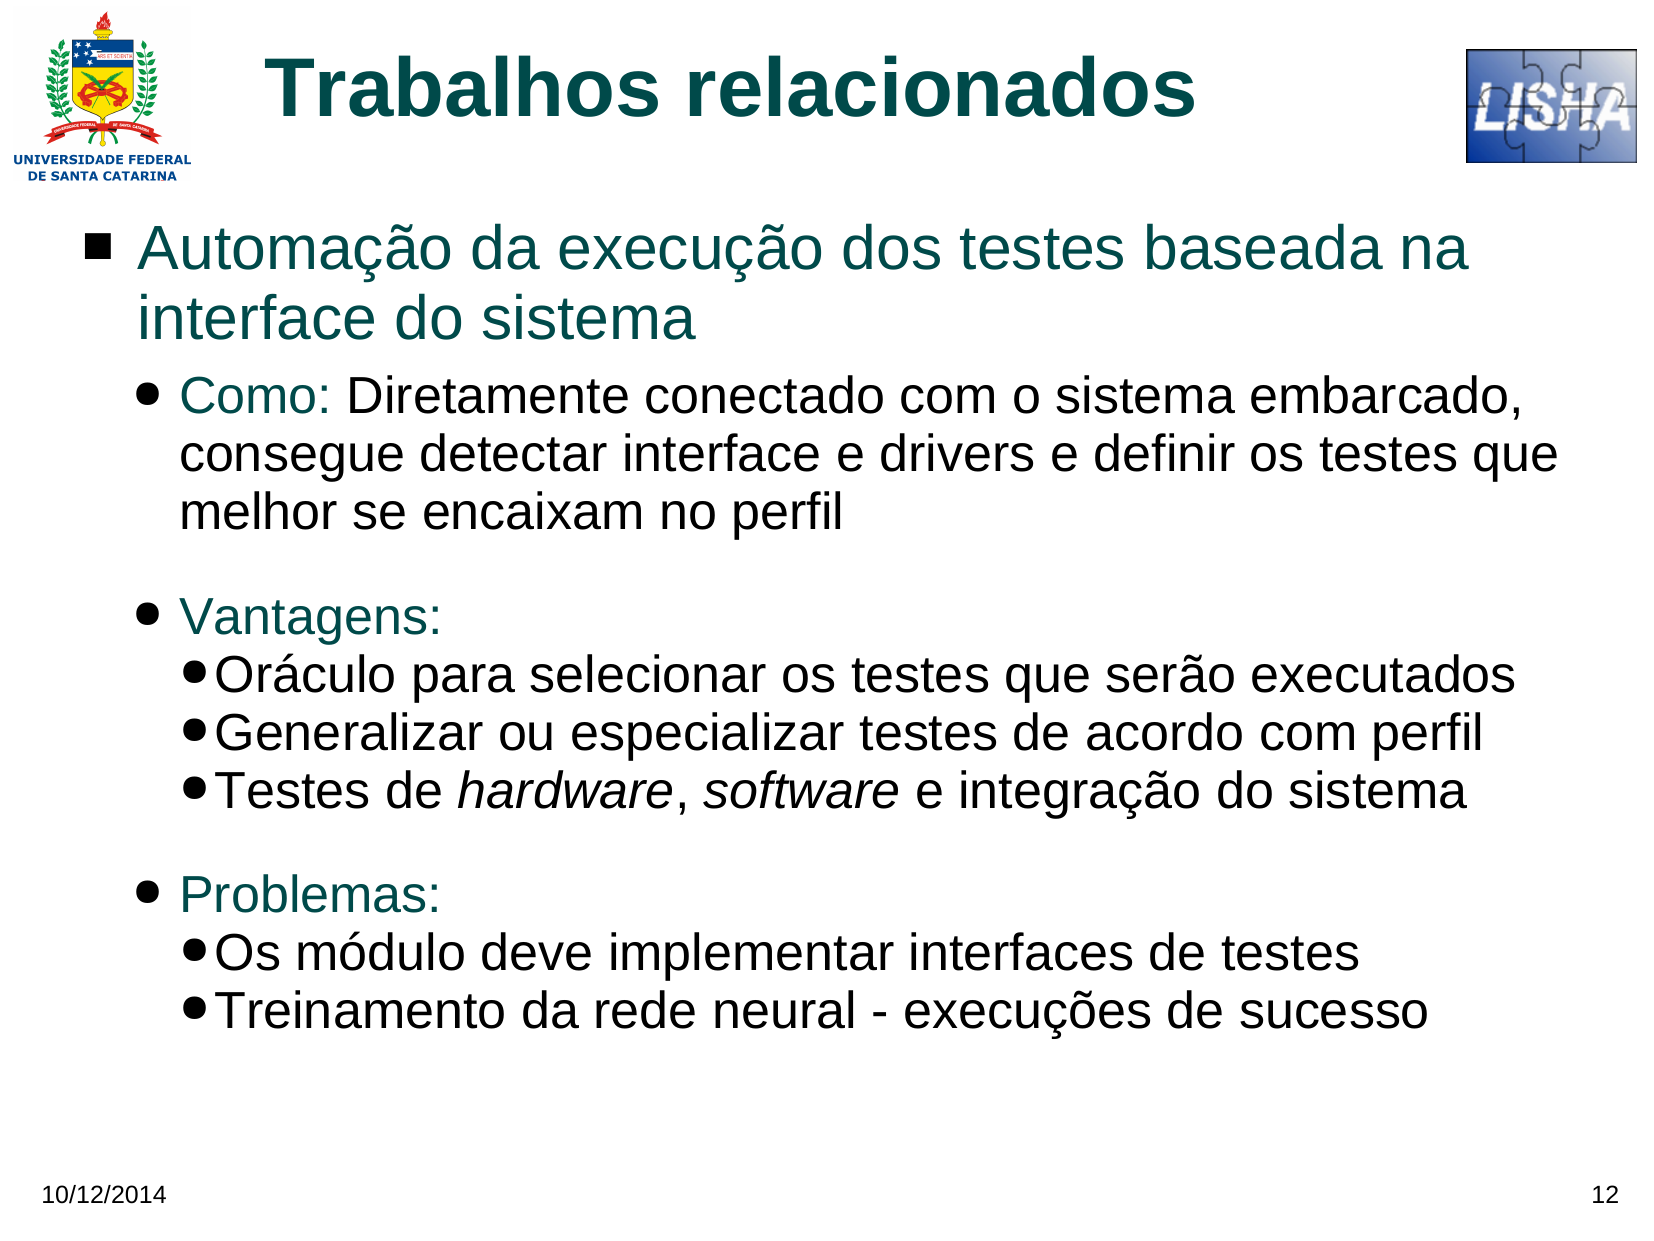

# Trabalhos relacionados
Automação da execução dos testes baseada na interface do sistema
Como: Diretamente conectado com o sistema embarcado, consegue detectar interface e drivers e definir os testes que melhor se encaixam no perfil
Vantagens:
Oráculo para selecionar os testes que serão executados
Generalizar ou especializar testes de acordo com perfil
Testes de hardware, software e integração do sistema
Problemas:
Os módulo deve implementar interfaces de testes
Treinamento da rede neural - execuções de sucesso